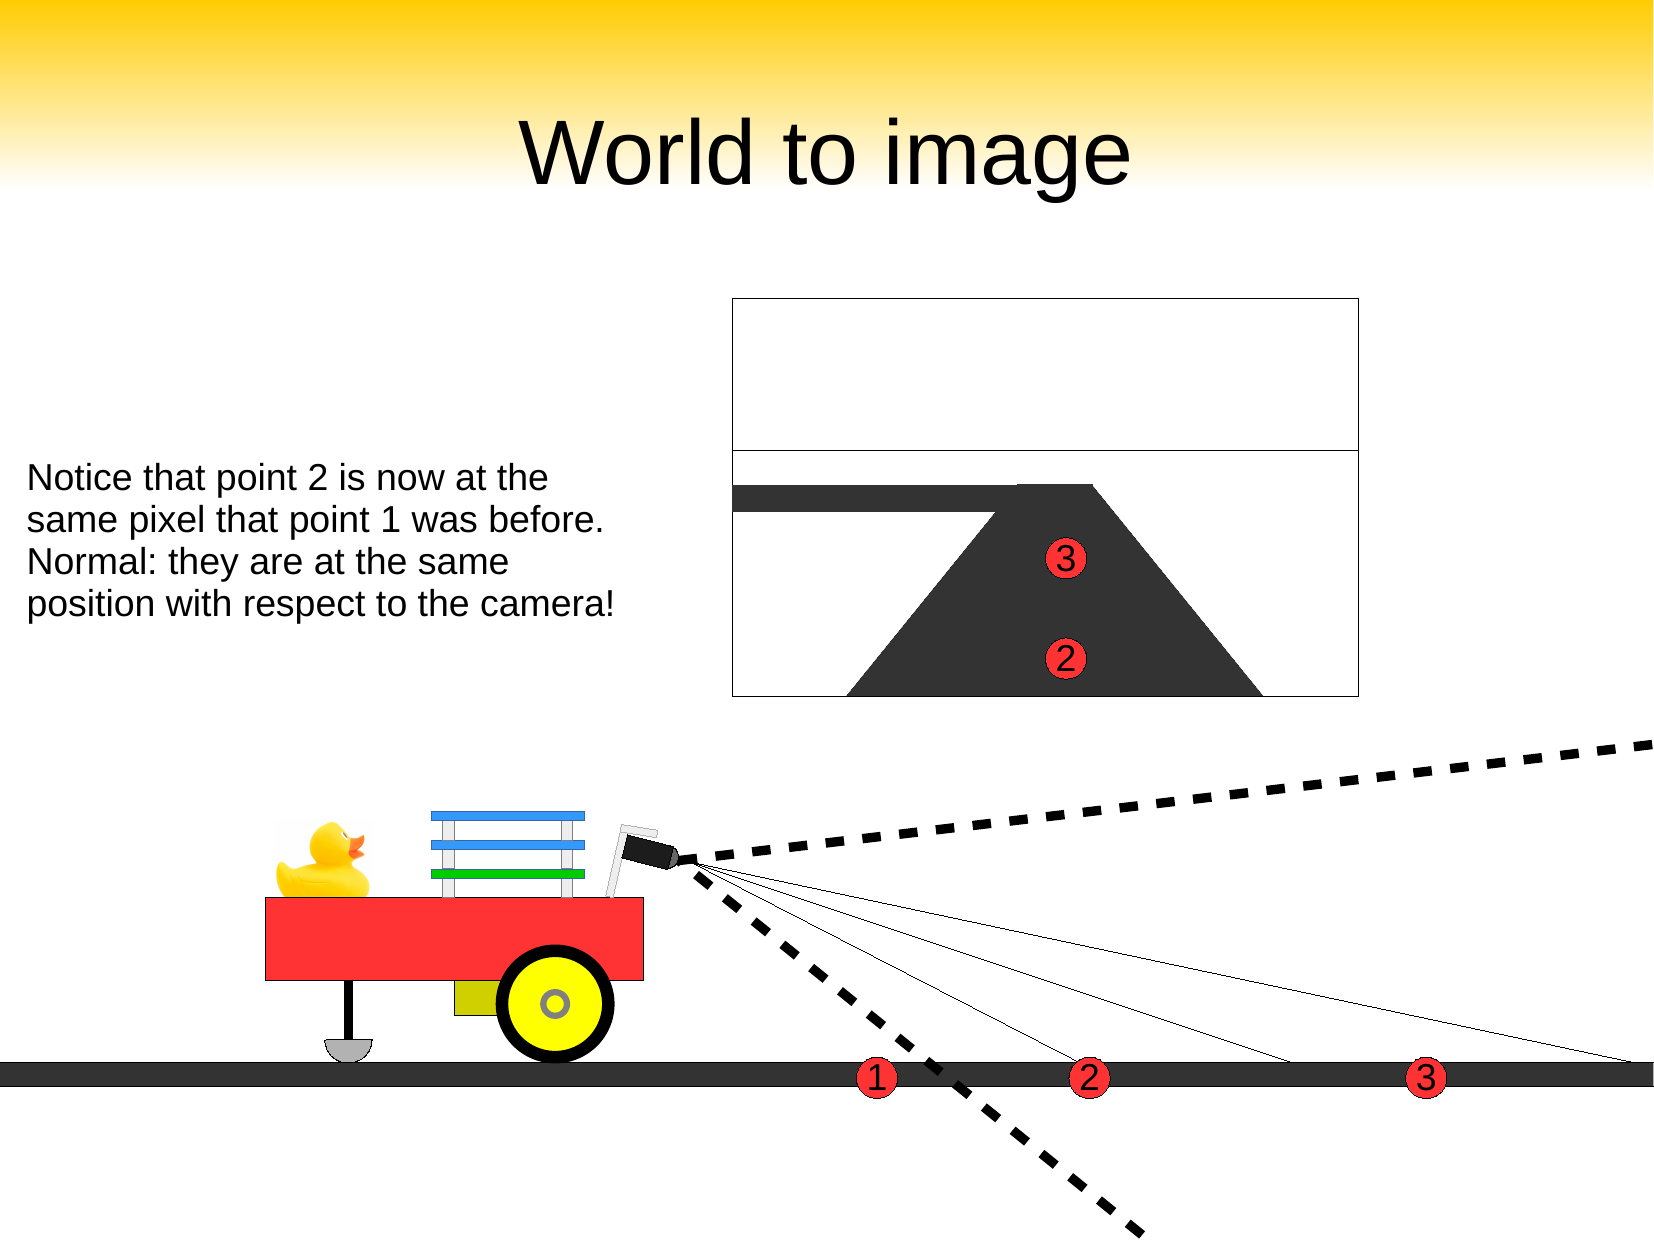

# World to image
Notice that point 2 is now at the same pixel that point 1 was before.
Normal: they are at the same position with respect to the camera!
3
2
1
2
3